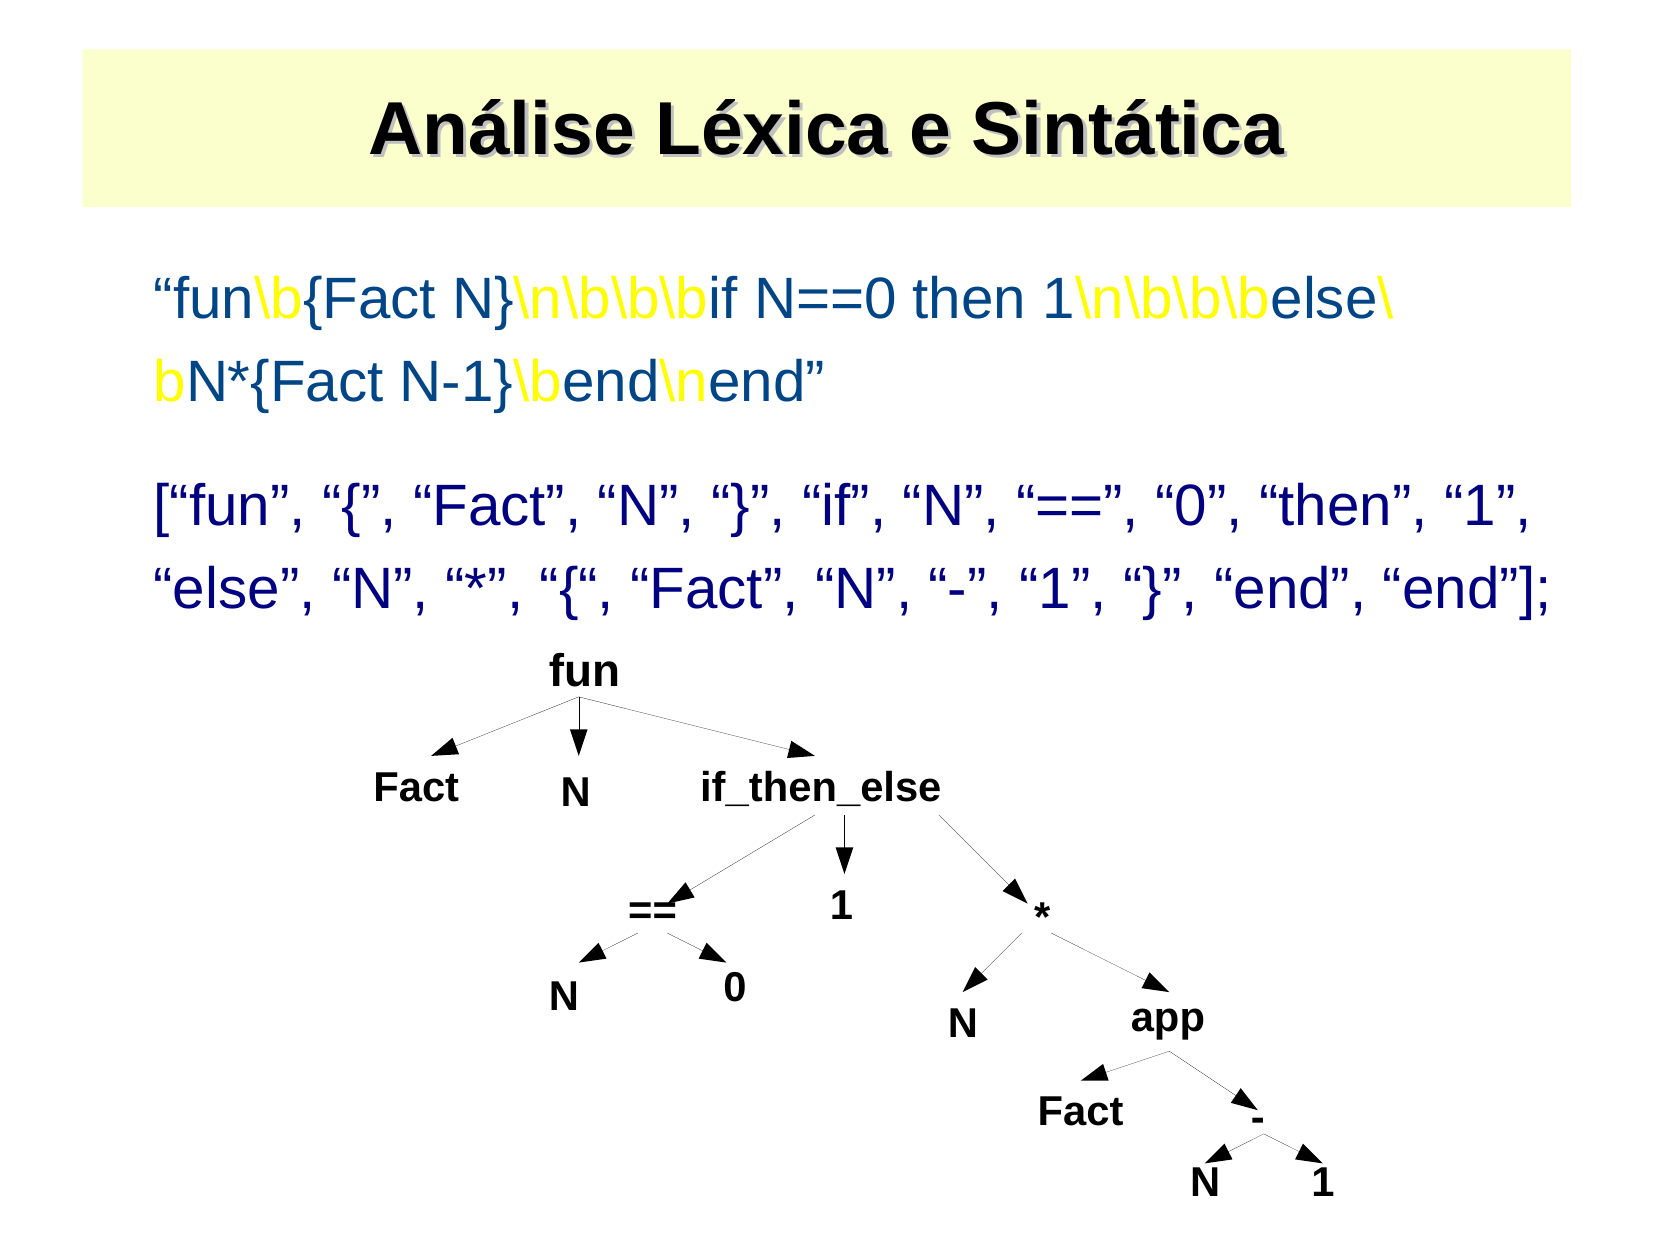

# Análise Léxica e Sintática
“fun\b{Fact N}\n\b\b\bif N==0 then 1\n\b\b\belse\bN*{Fact N-1}\bend\nend”
[“fun”, “{”, “Fact”, “N”, “}”, “if”, “N”, “==”, “0”, “then”, “1”, “else”, “N”, “*”, “{“, “Fact”, “N”, “-”, “1”, “}”, “end”, “end”];
fun
Fact
if_then_else
N
1
==
*
0
N
app
N
Fact
-
N
1